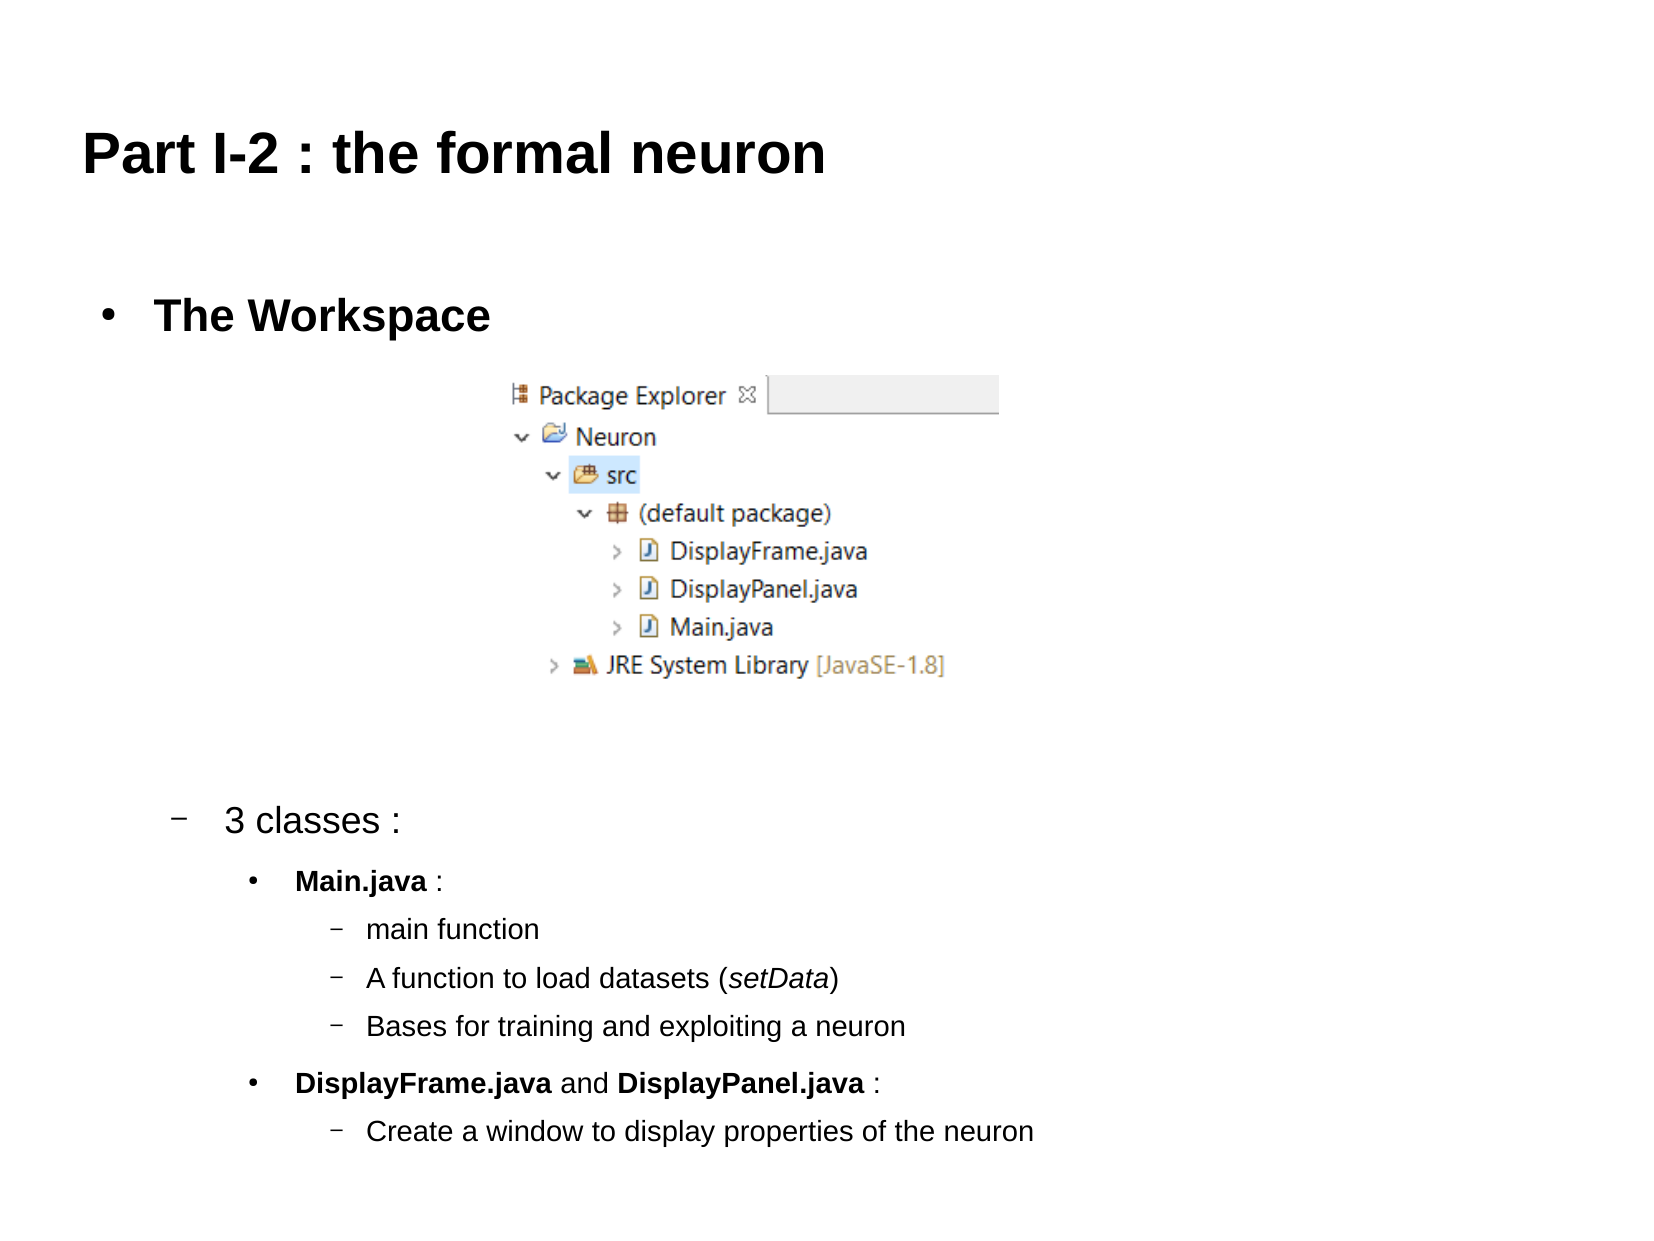

# Part I-2 : the formal neuron
The Workspace
3 classes :
Main.java :
main function
A function to load datasets (setData)
Bases for training and exploiting a neuron
DisplayFrame.java and DisplayPanel.java :
Create a window to display properties of the neuron